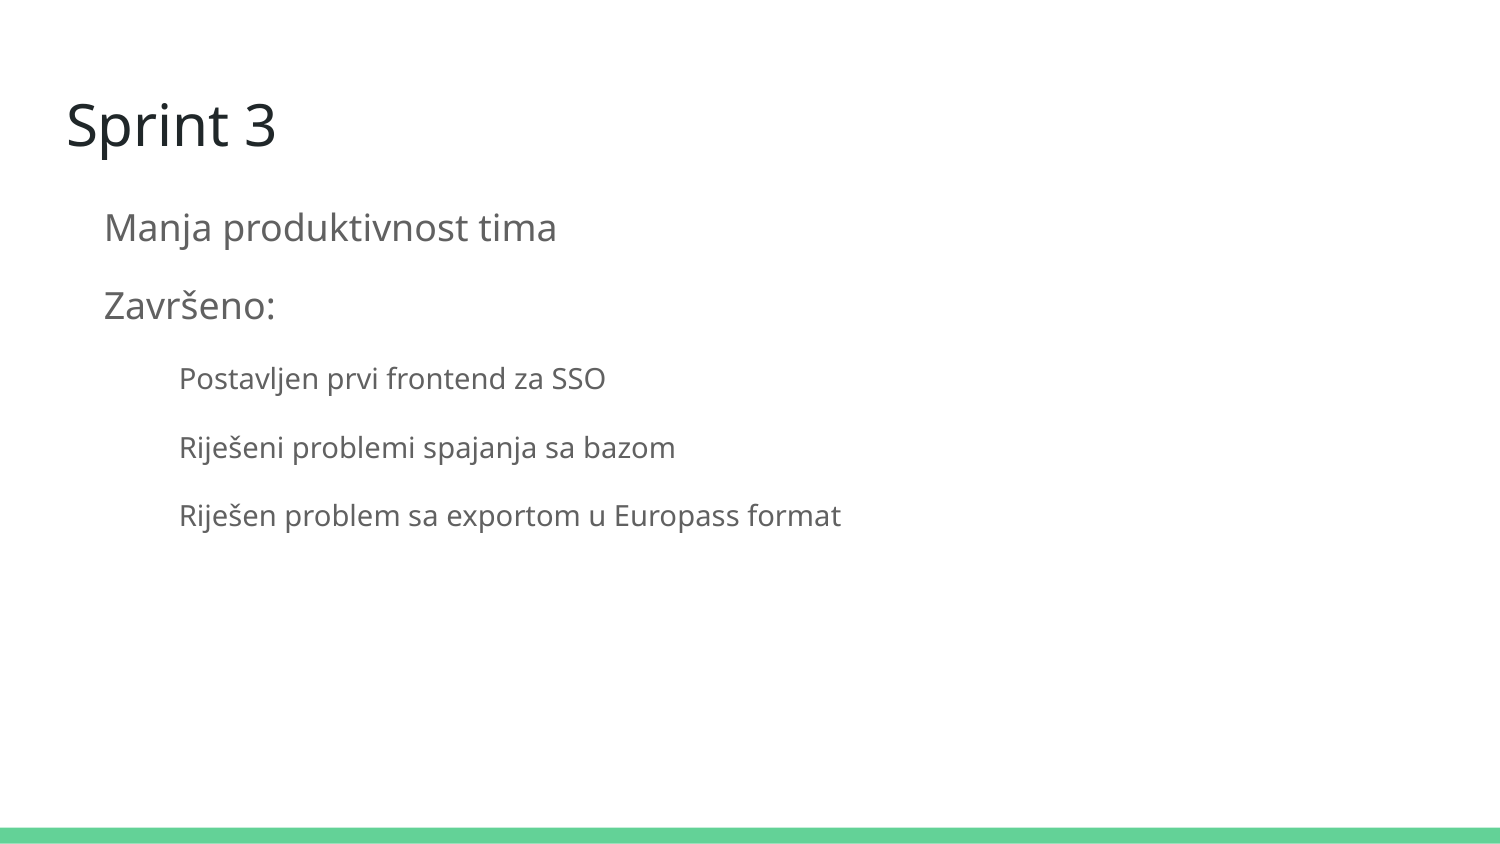

# Sprint 3
Manja produktivnost tima
Završeno:
Postavljen prvi frontend za SSO
Riješeni problemi spajanja sa bazom
Riješen problem sa exportom u Europass format